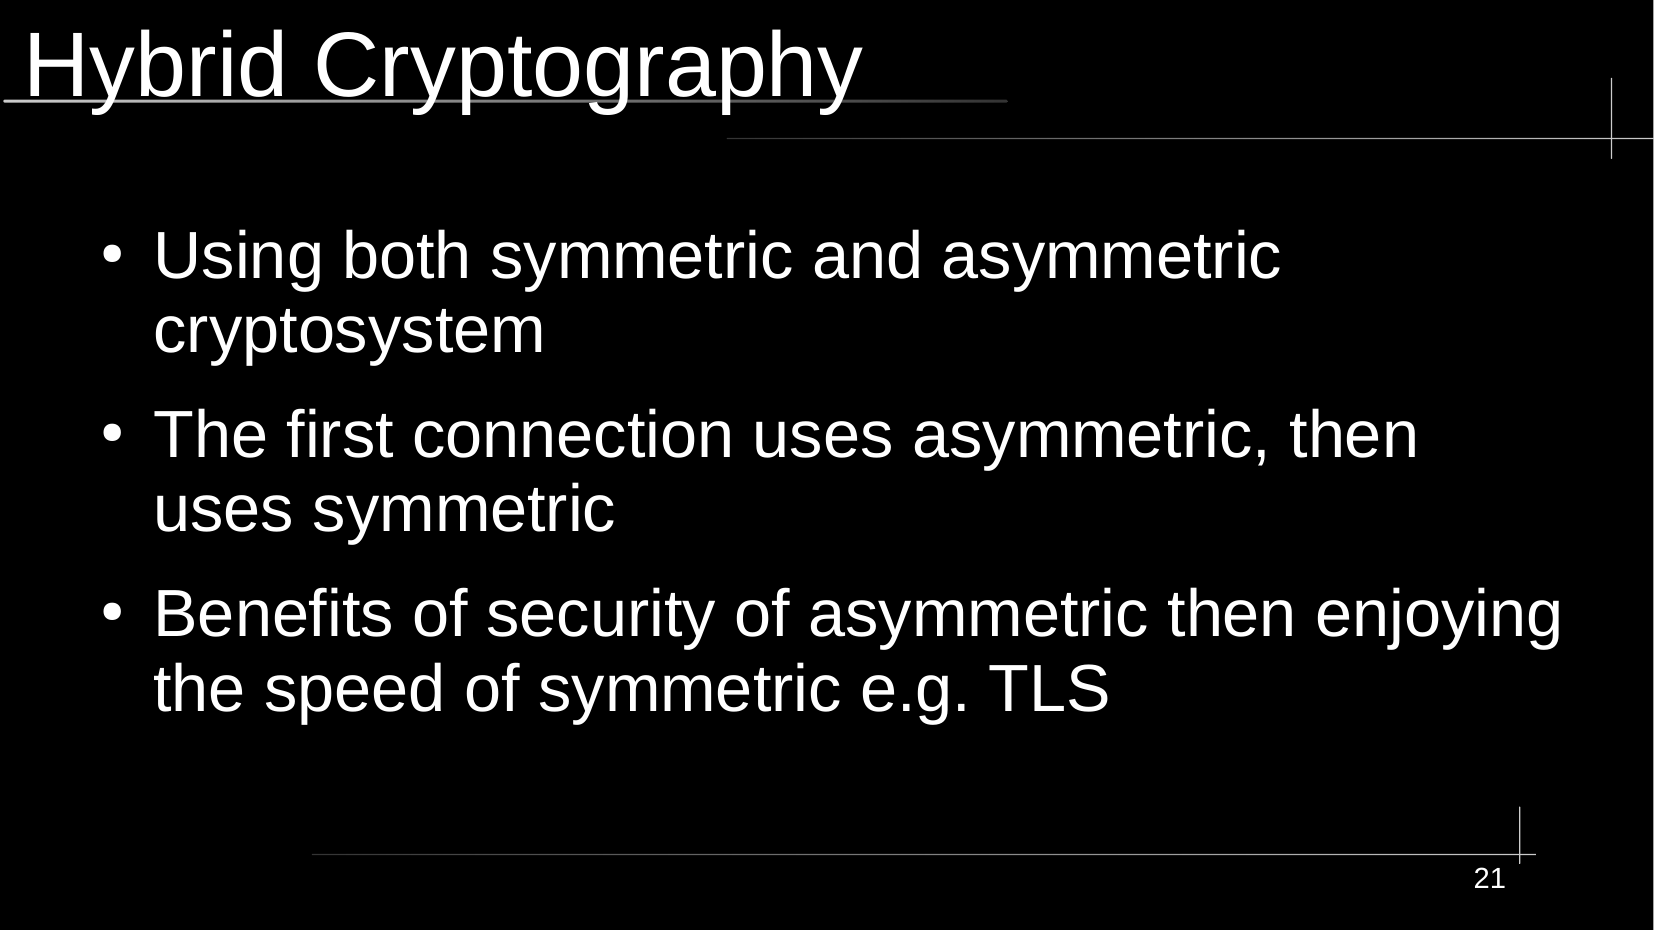

# Hybrid Cryptography
Using both symmetric and asymmetric cryptosystem
The first connection uses asymmetric, then uses symmetric
Benefits of security of asymmetric then enjoying the speed of symmetric e.g. TLS
21